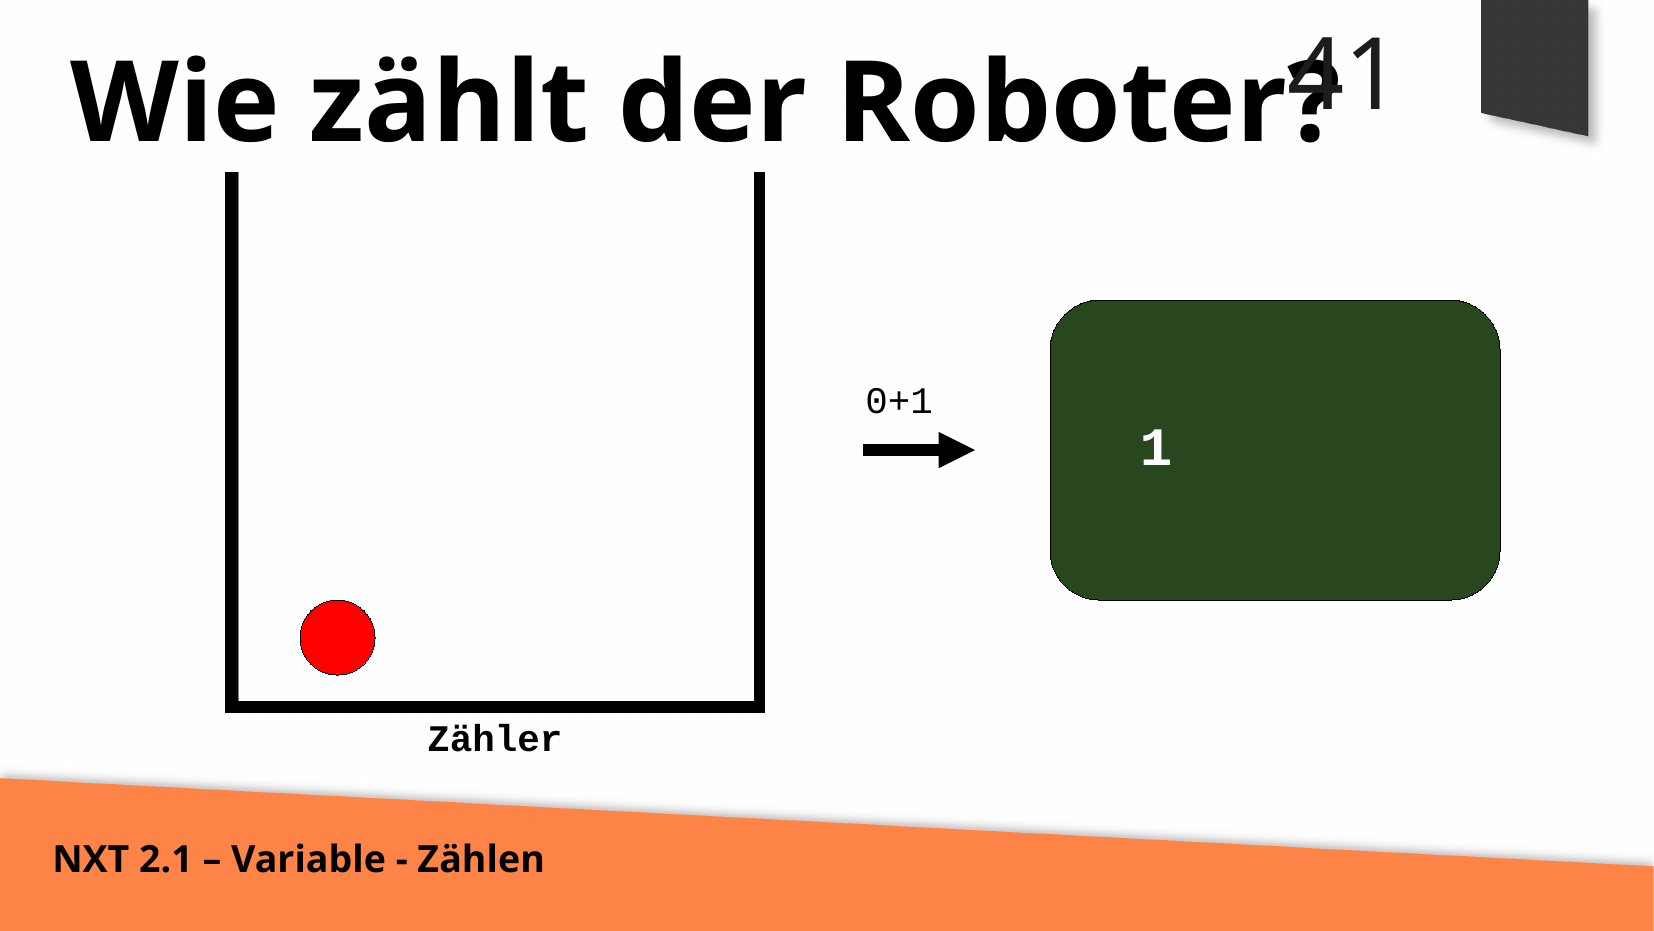

# Wie zählt der Roboter?
0+1
1
Zähler
NXT 2.1 – Variable - Zählen